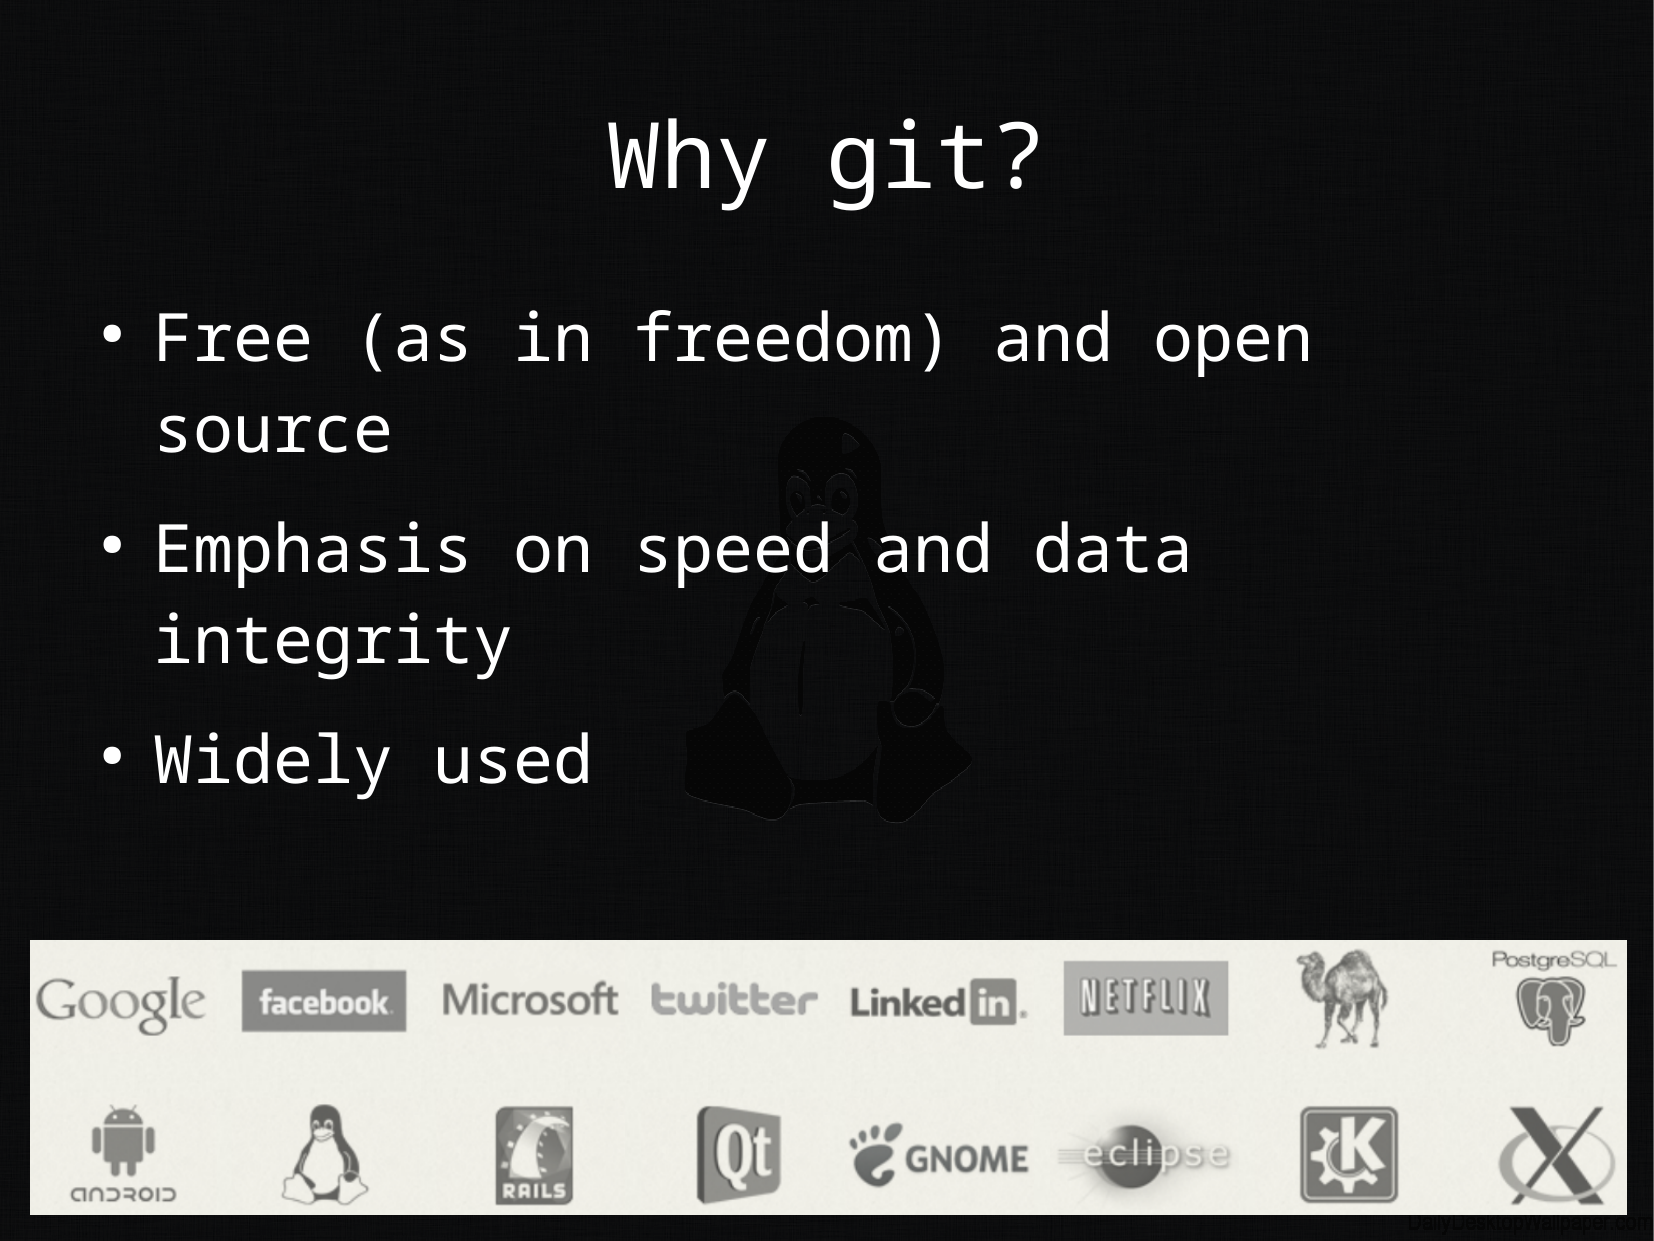

# Why git?
Free (as in freedom) and open source
Emphasis on speed and data integrity
Widely used